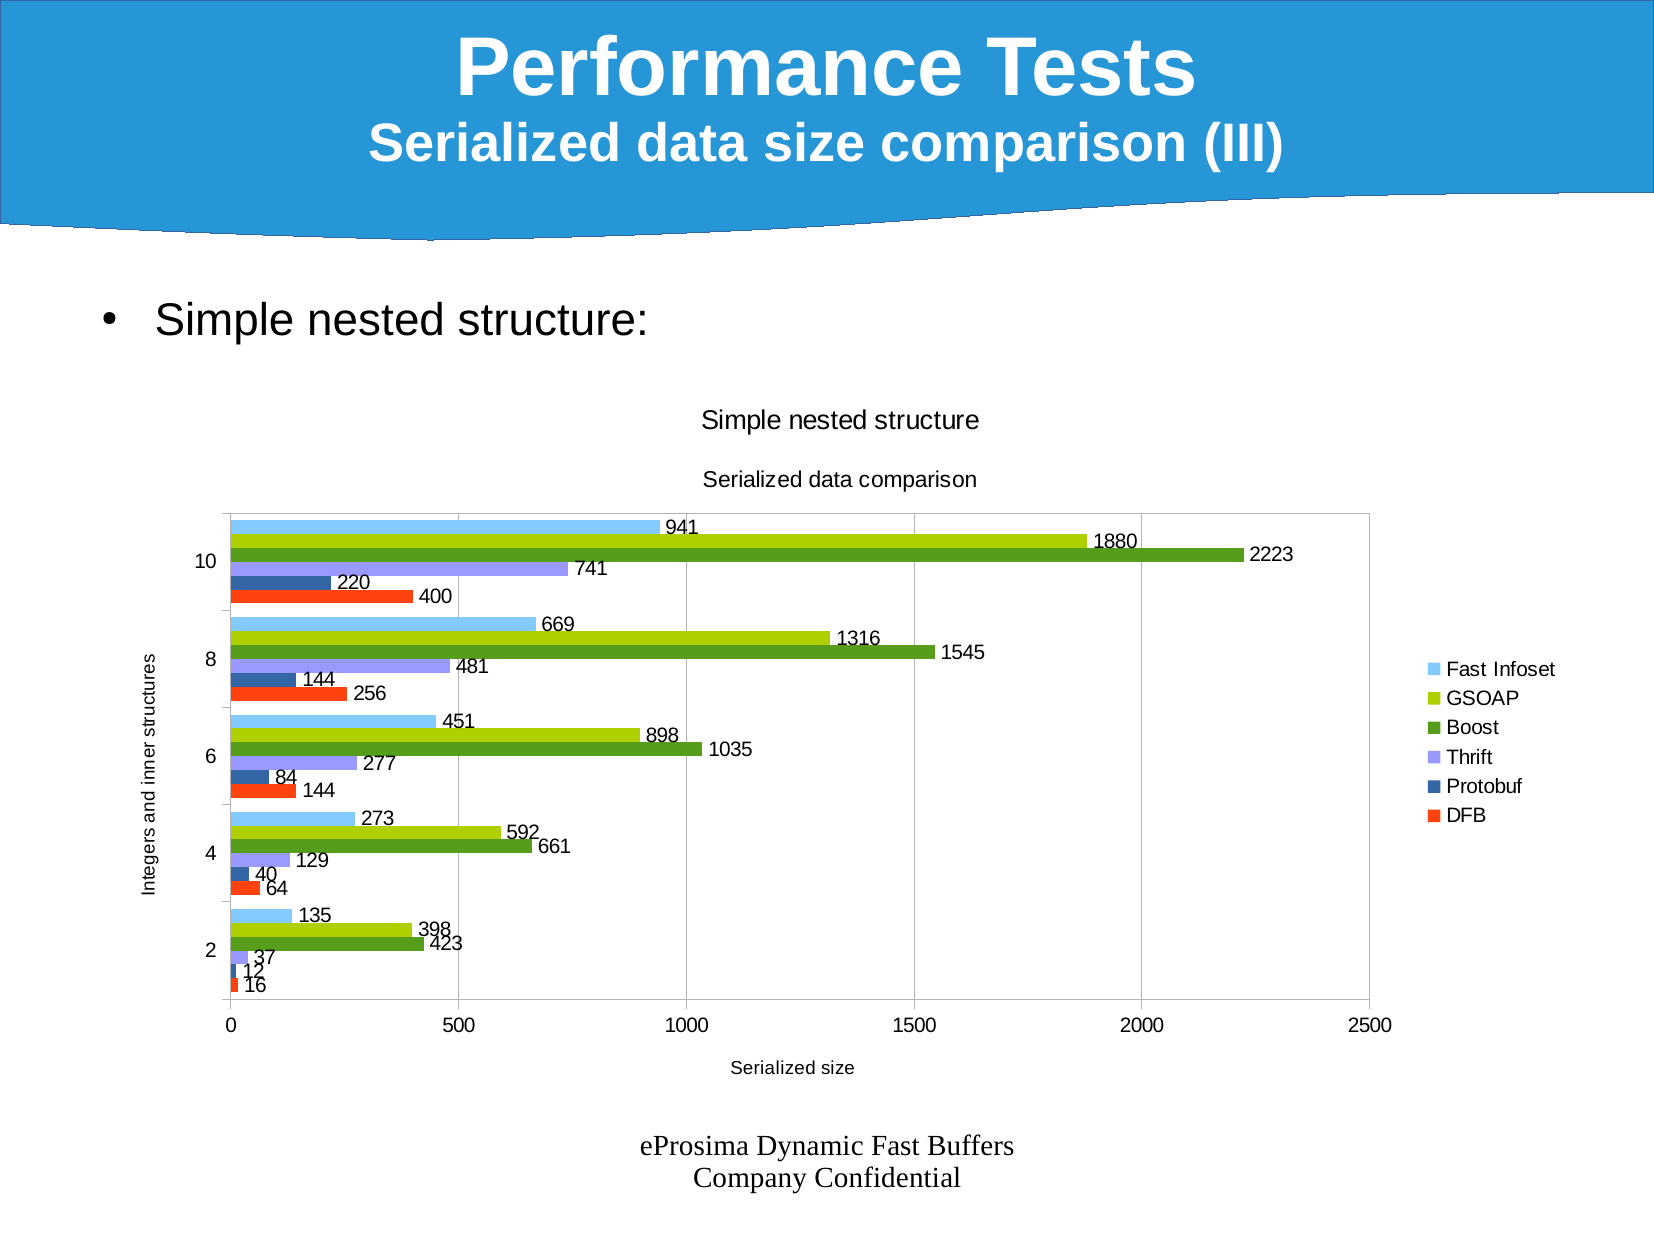

Performance Tests
Serialized data size comparison (III)
# Simple nested structure:
### Chart: Simple nested structure
Serialized data comparison
| Category | DFB | Protobuf | Thrift | Boost | GSOAP | Fast Infoset |
|---|---|---|---|---|---|---|
| 2 | 16.0 | 12.0 | 37.0 | 423.0 | 398.0 | 135.0 |
| 4 | 64.0 | 40.0 | 129.0 | 661.0 | 592.0 | 273.0 |
| 6 | 144.0 | 84.0 | 277.0 | 1035.0 | 898.0 | 451.0 |
| 8 | 256.0 | 144.0 | 481.0 | 1545.0 | 1316.0 | 669.0 |
| 10 | 400.0 | 220.0 | 741.0 | 2223.0 | 1880.0 | 941.0 |eProsima Dynamic Fast Buffers